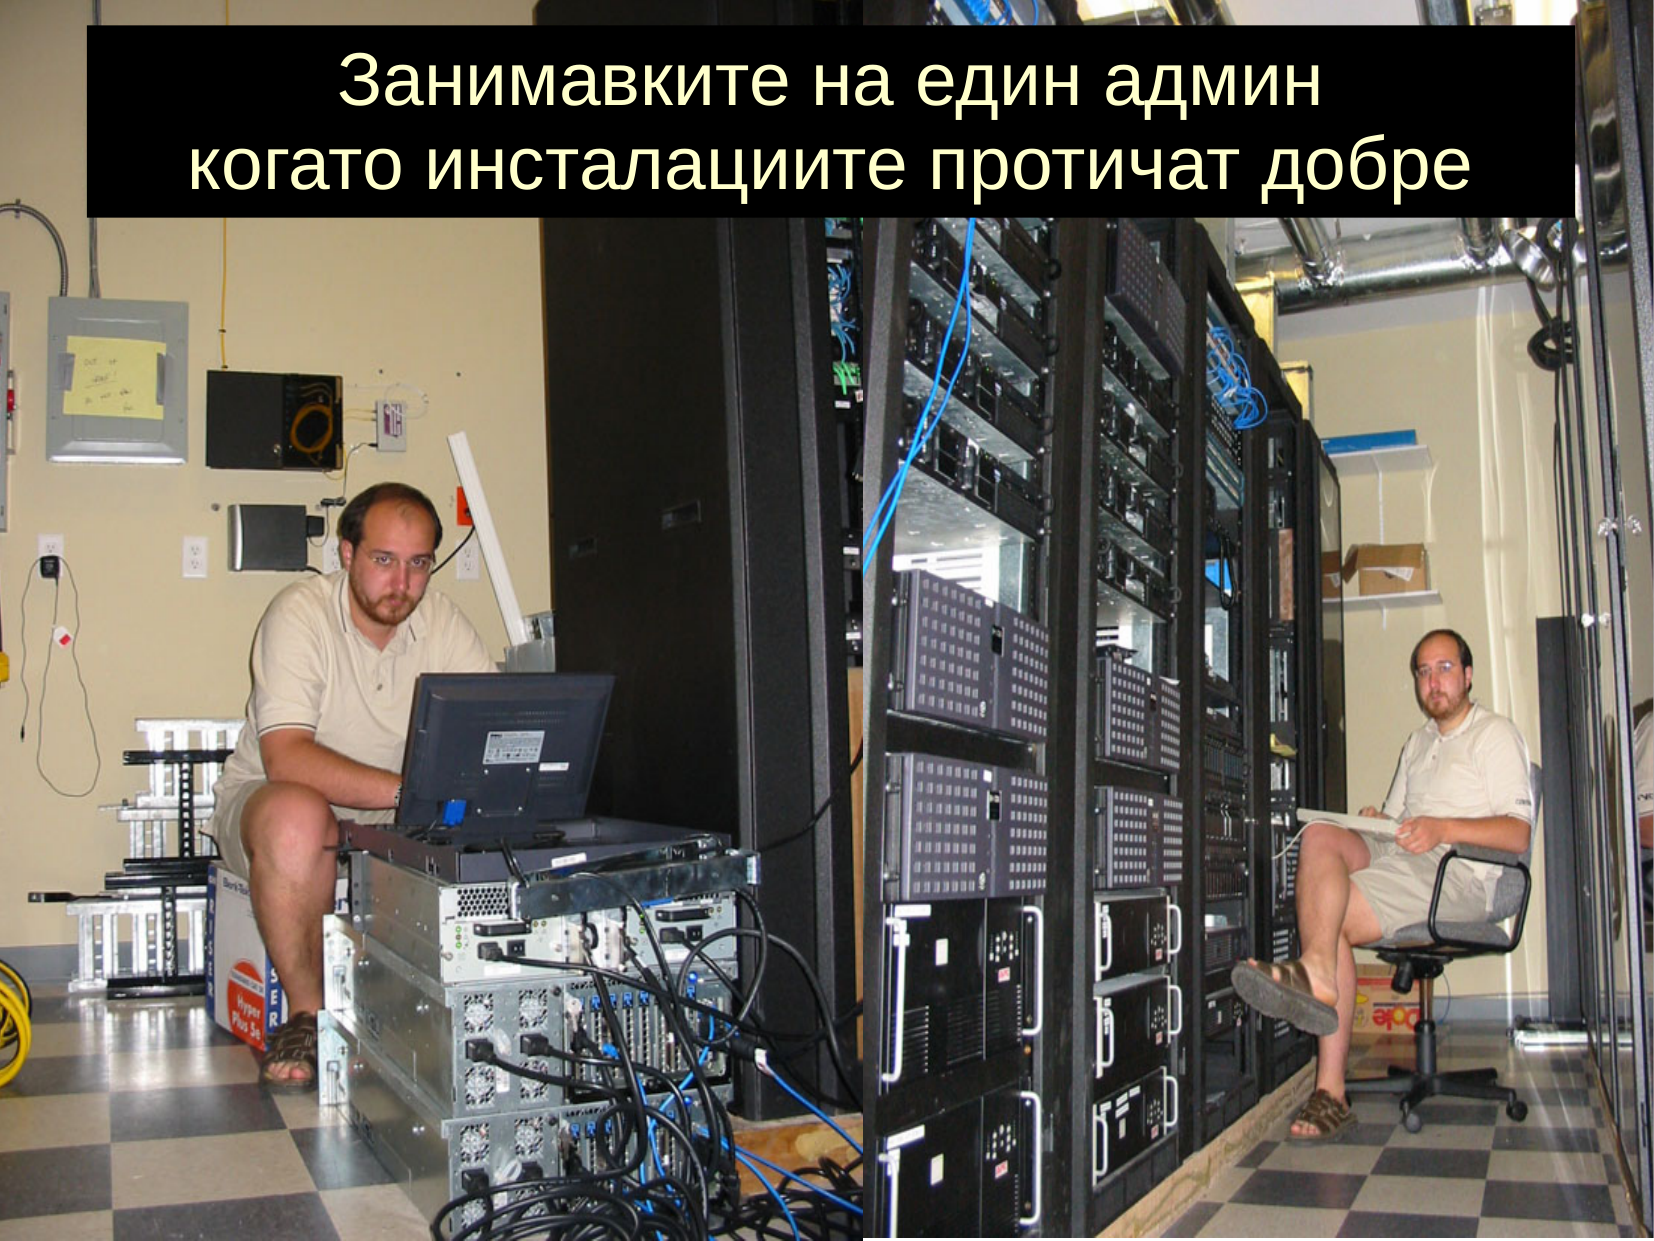

# Занимавките на един админ когато инсталациите протичат добре